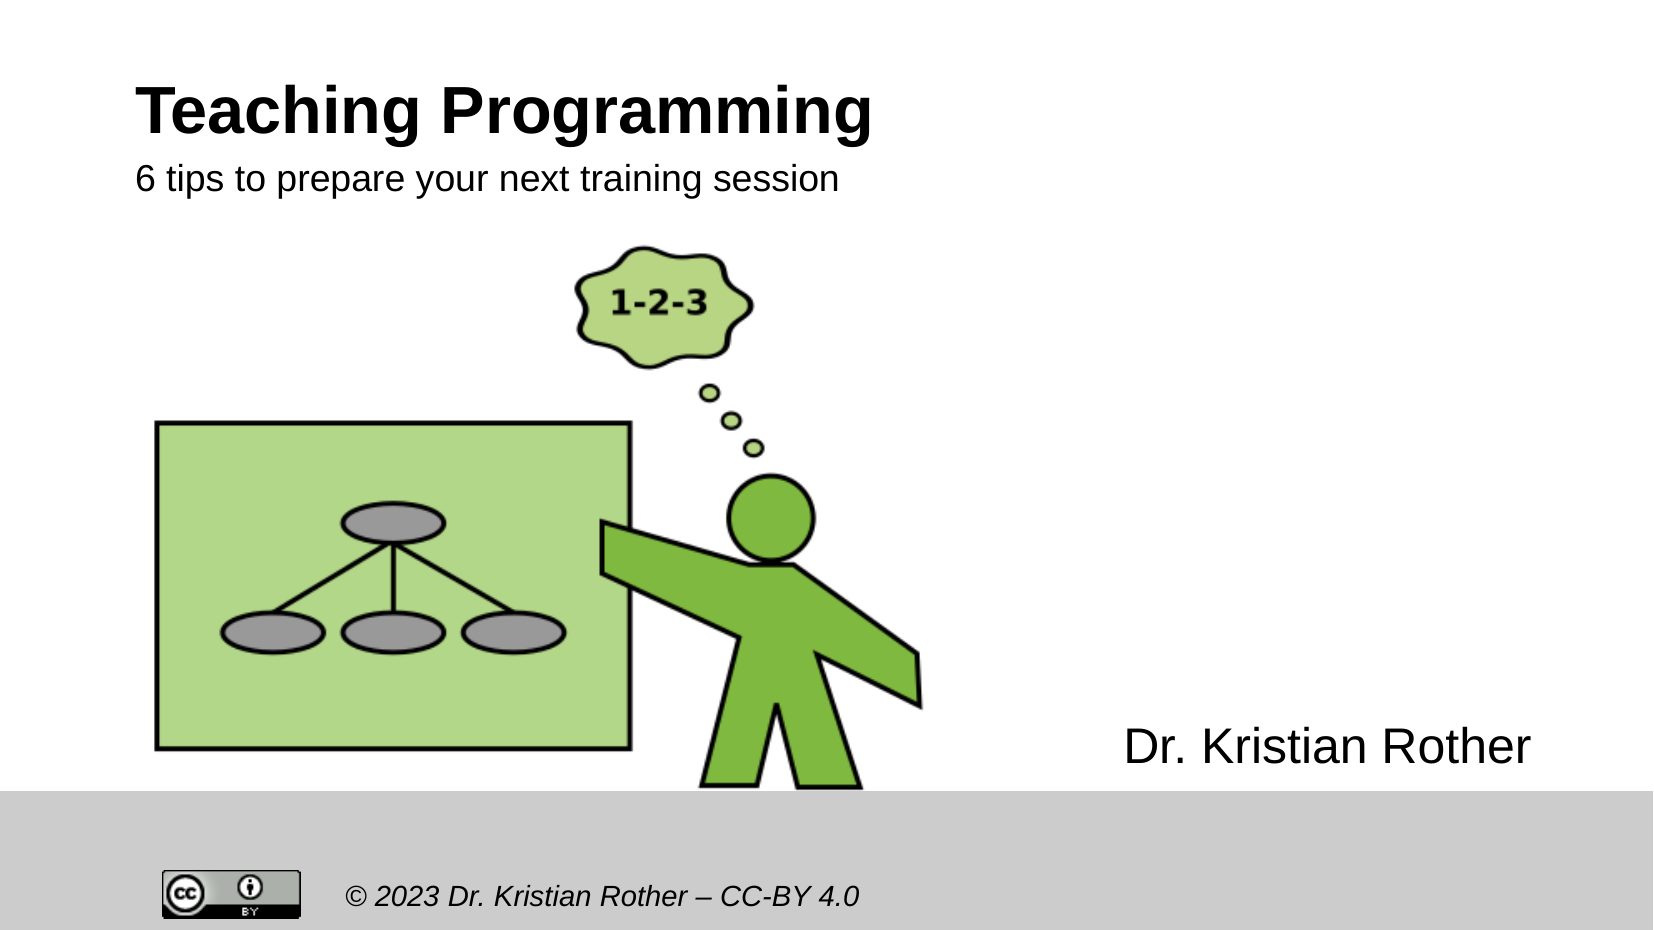

Teaching Programming
6 tips to prepare your next training session
# Dr. Kristian Rother
© 2023 Dr. Kristian Rother – CC-BY 4.0